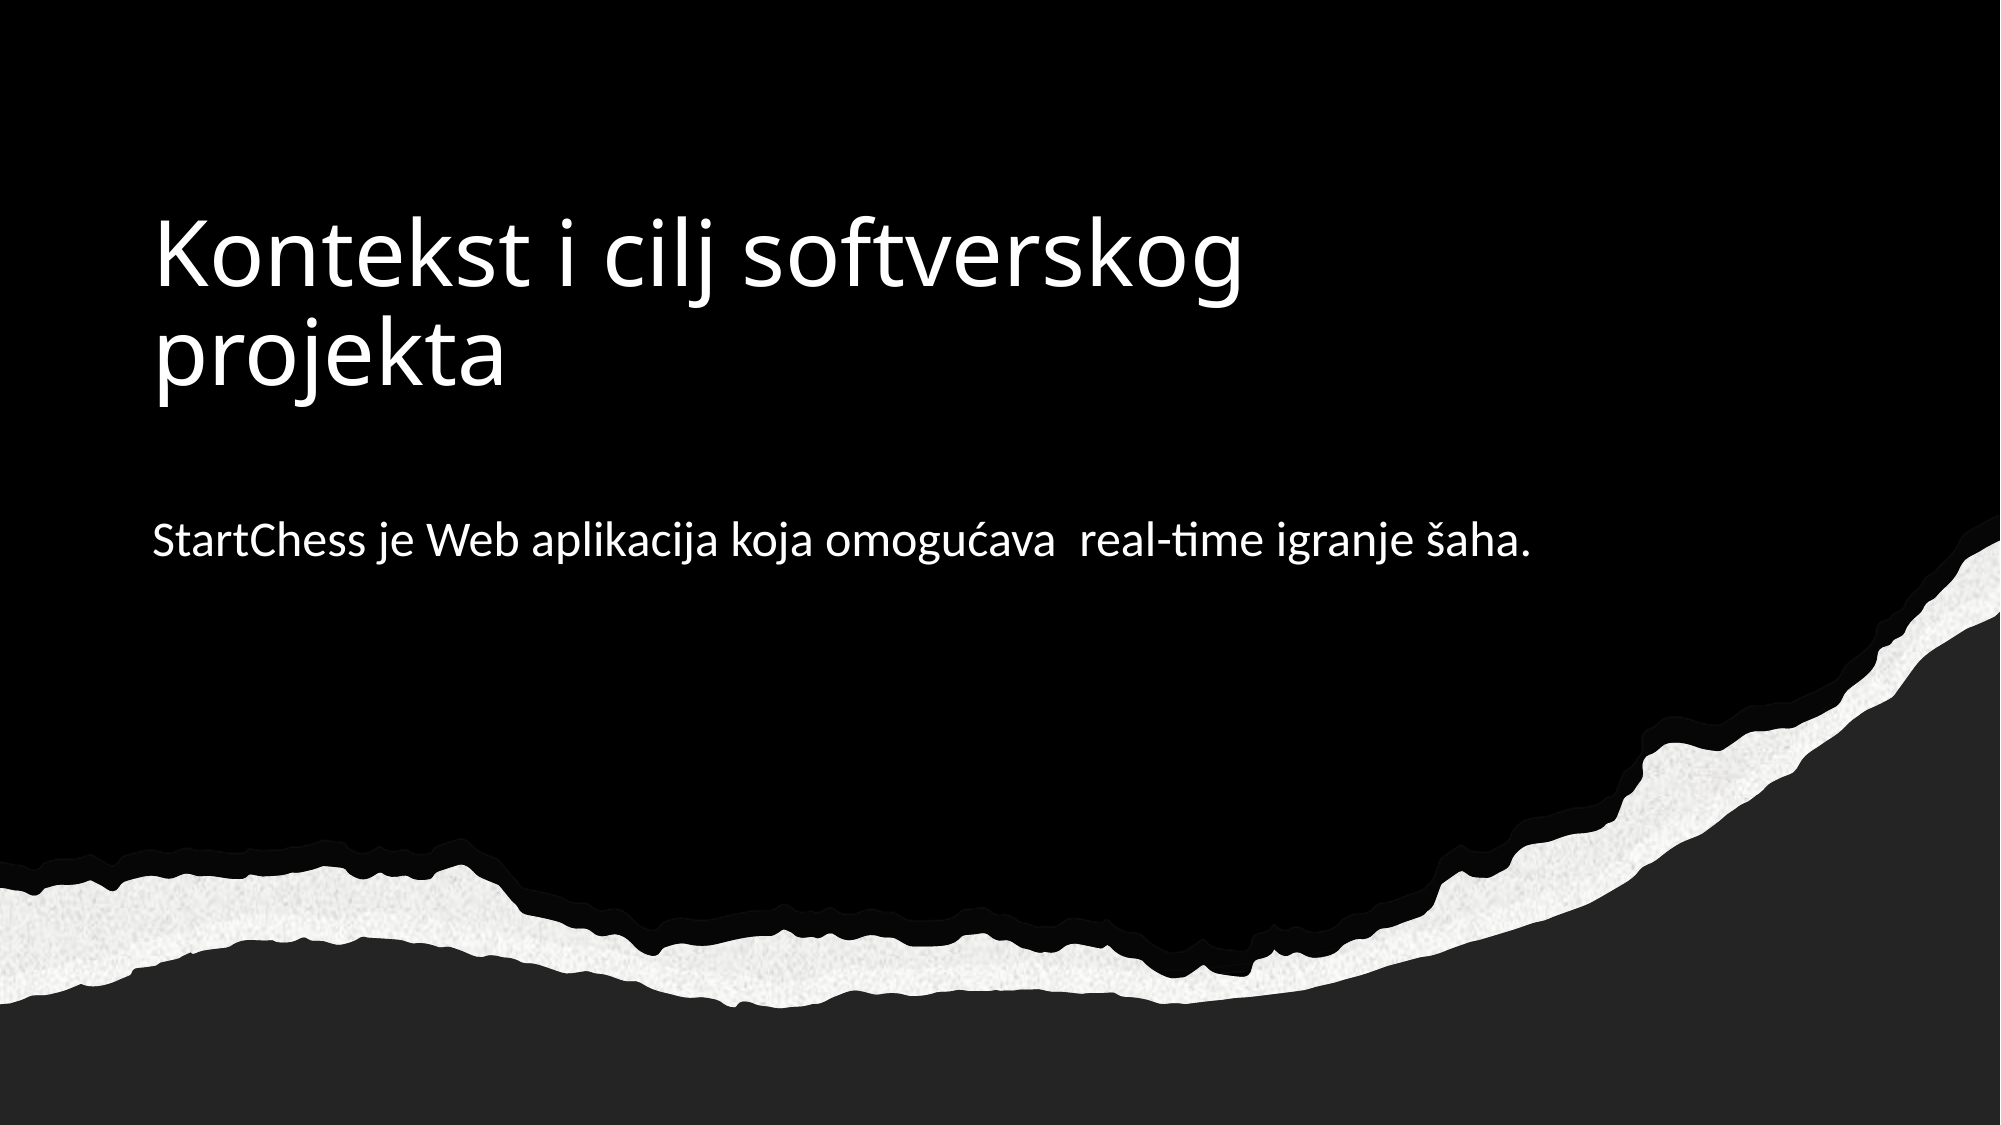

# Kontekst i cilj softverskog projekta
StartChess je Web aplikacija koja omogućava  real-time igranje šaha.